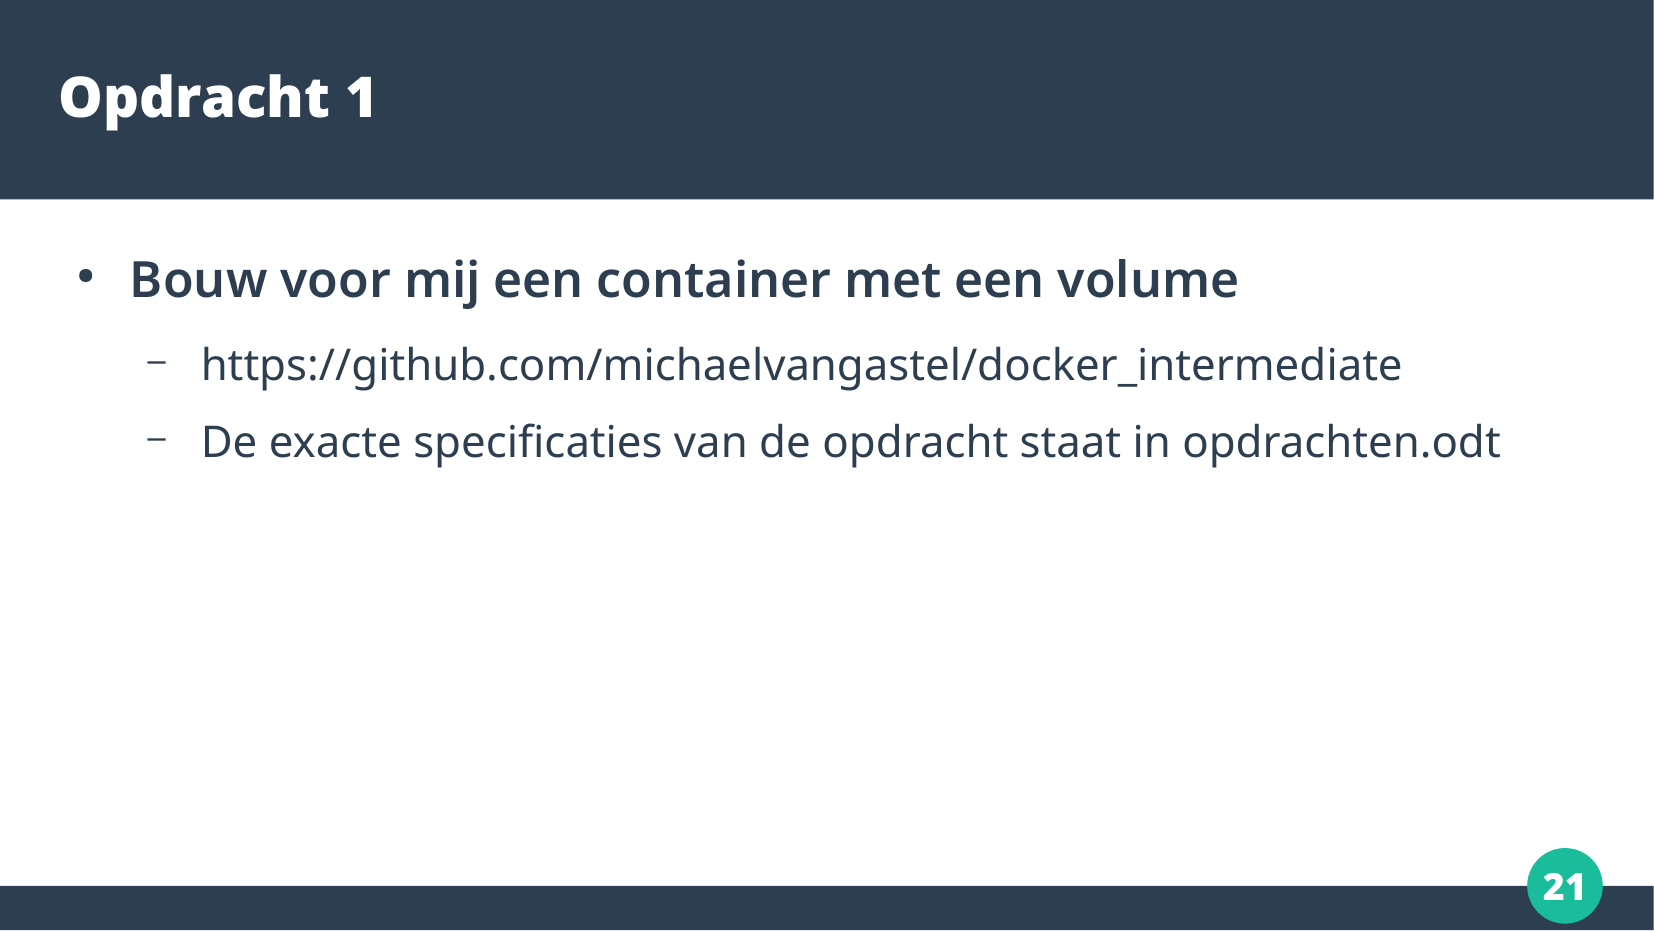

# Opdracht 1
Bouw voor mij een container met een volume
https://github.com/michaelvangastel/docker_intermediate
De exacte specificaties van de opdracht staat in opdrachten.odt